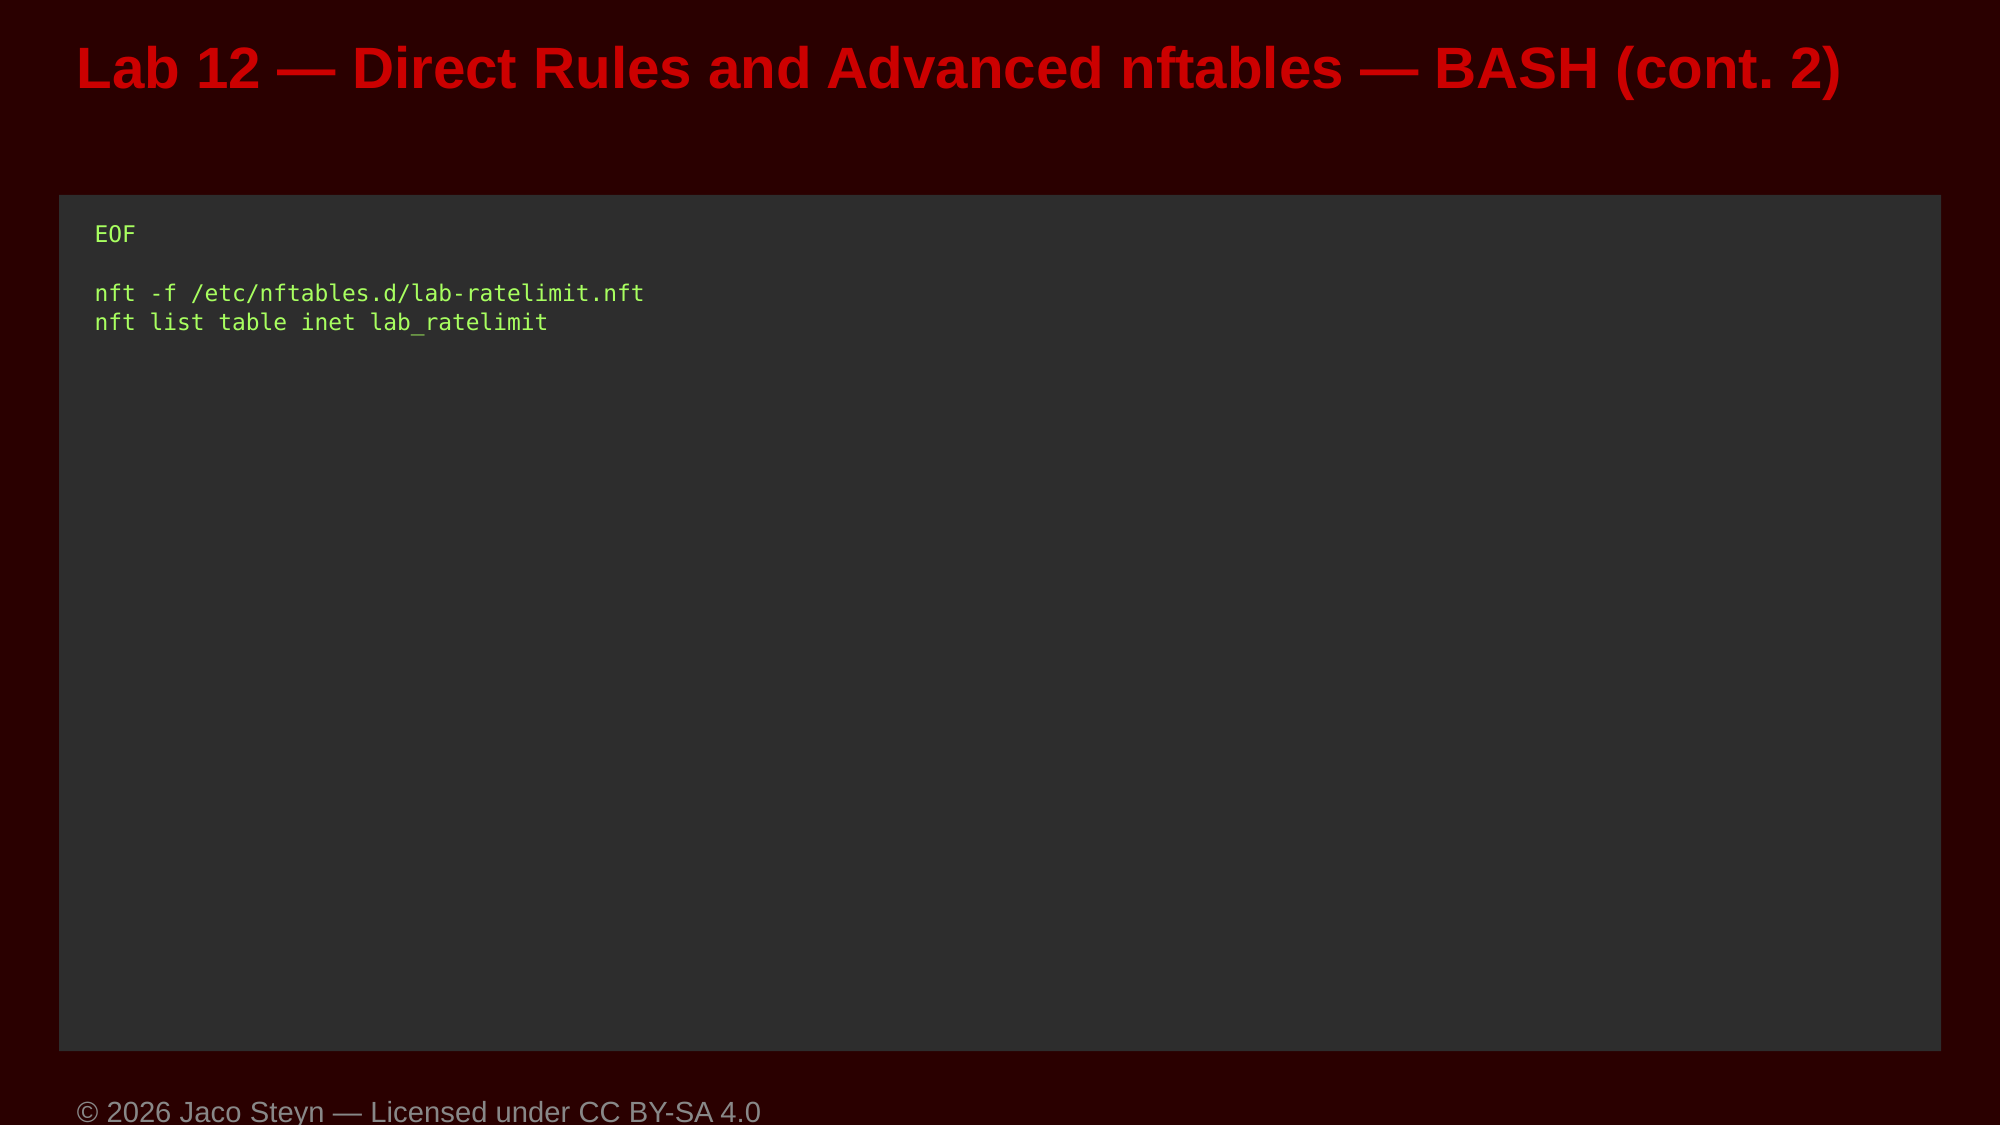

Lab 12 — Direct Rules and Advanced nftables — BASH (cont. 2)
EOF
nft -f /etc/nftables.d/lab-ratelimit.nft
nft list table inet lab_ratelimit
© 2026 Jaco Steyn — Licensed under CC BY-SA 4.0